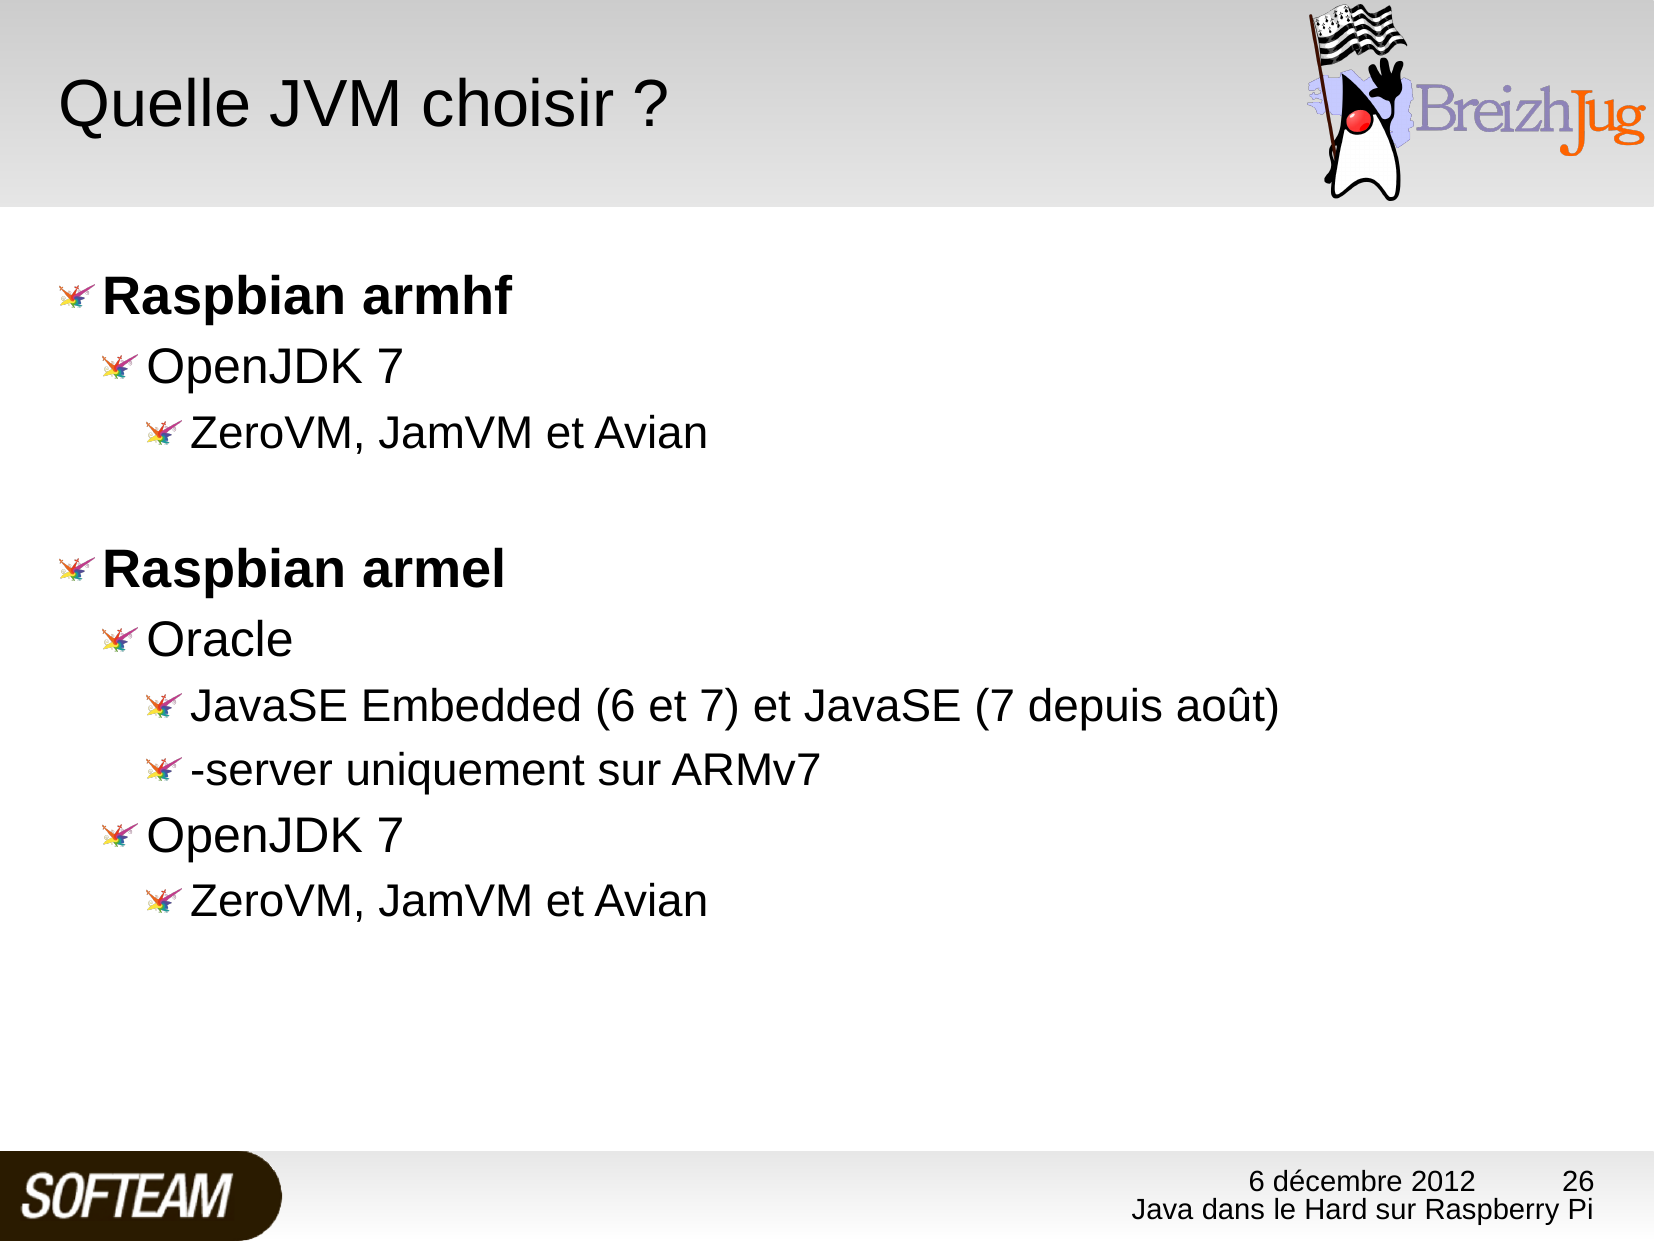

# Quelle JVM choisir ?
Raspbian armhf
OpenJDK 7
ZeroVM, JamVM et Avian
Raspbian armel
Oracle
JavaSE Embedded (6 et 7) et JavaSE (7 depuis août)
-server uniquement sur ARMv7
OpenJDK 7
ZeroVM, JamVM et Avian
14 septembre 2012
26
Beaglebone - JugSummerCamp 2012